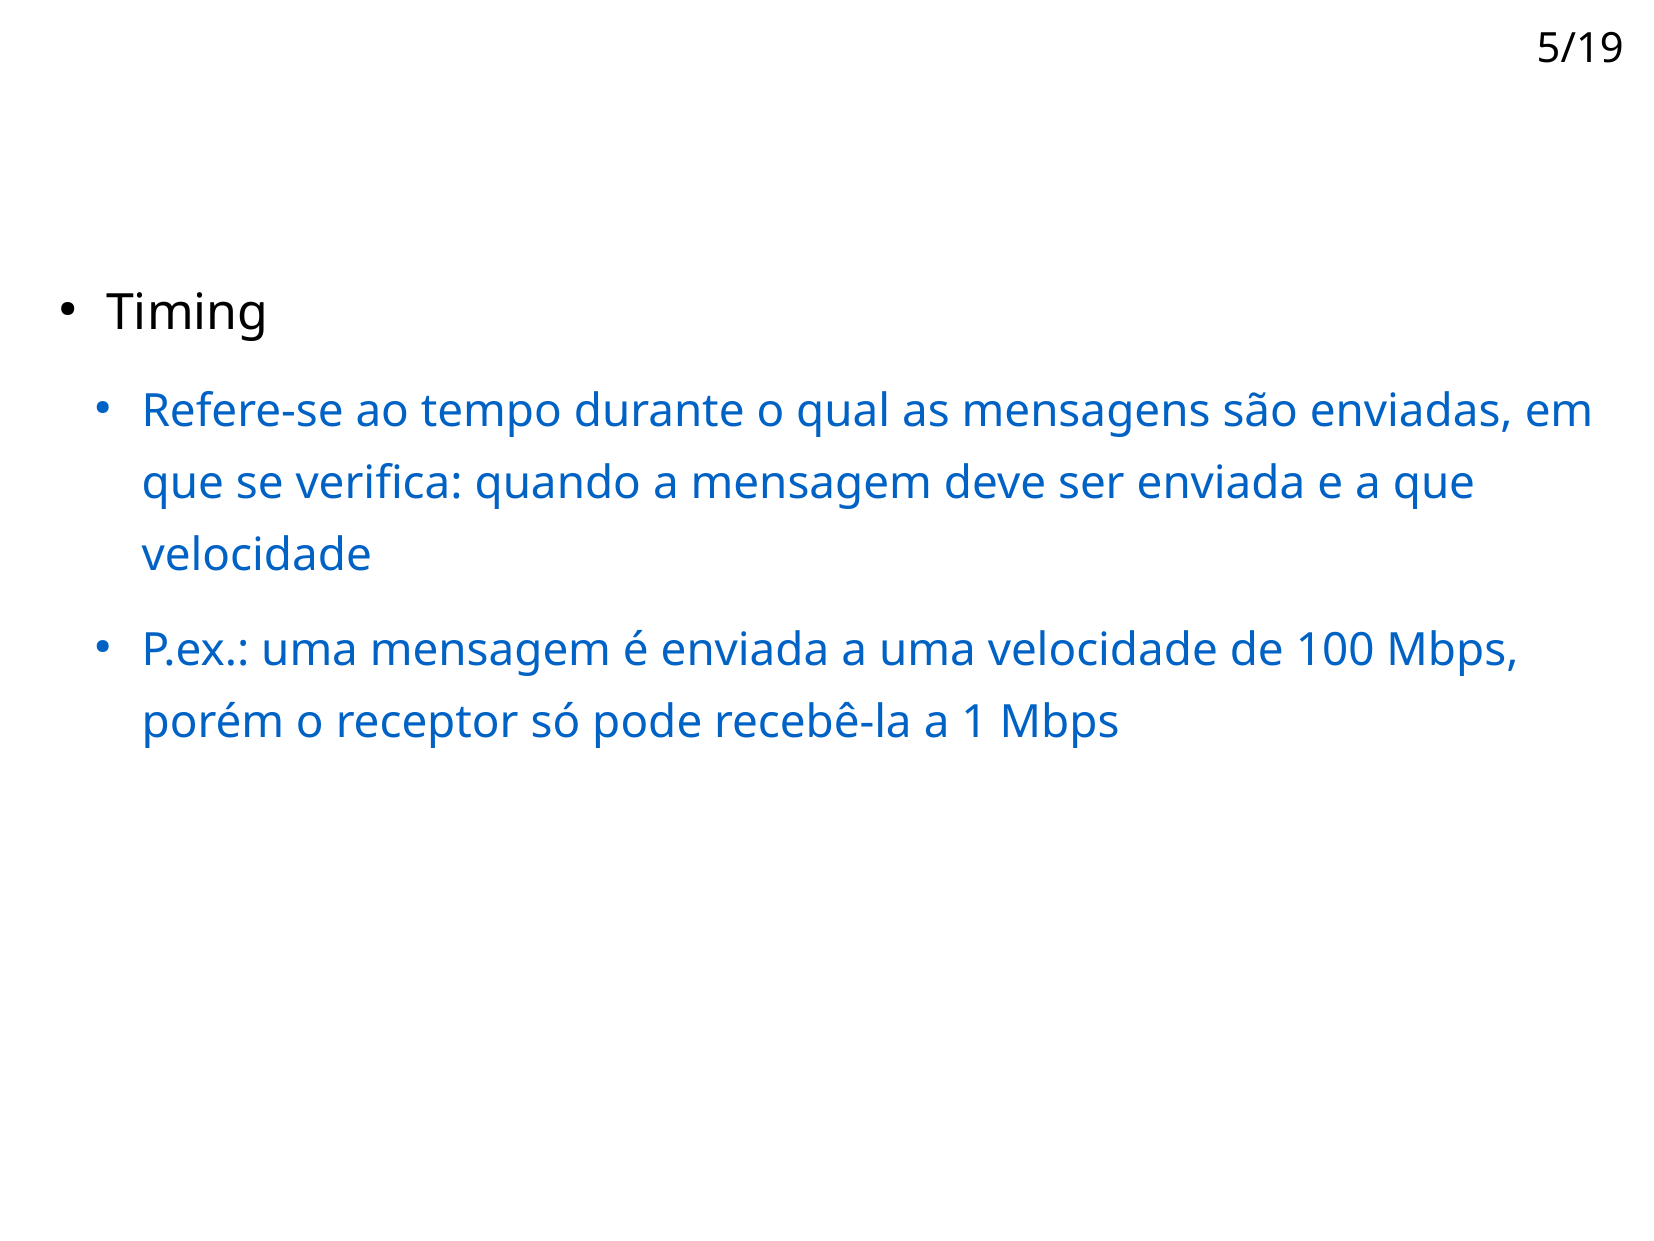

5
#
Timing
Refere-se ao tempo durante o qual as mensagens são enviadas, em que se verifica: quando a mensagem deve ser enviada e a que velocidade
P.ex.: uma mensagem é enviada a uma velocidade de 100 Mbps, porém o receptor só pode recebê-la a 1 Mbps